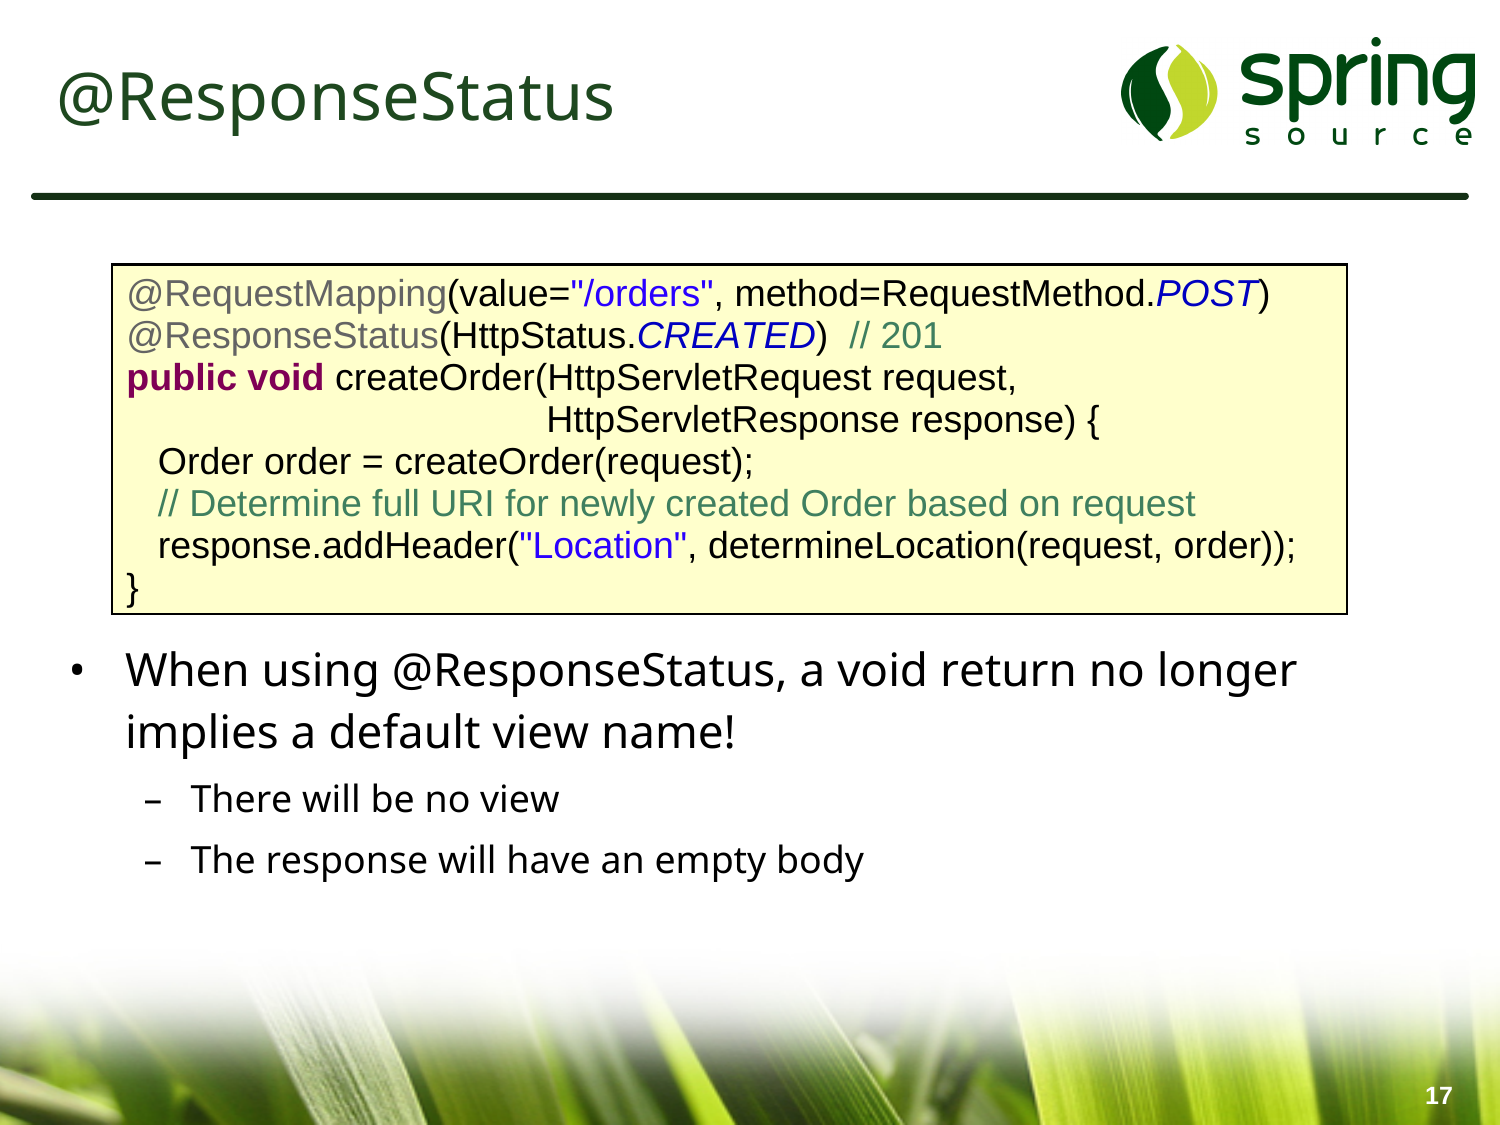

# @ResponseStatus
@RequestMapping(value="/orders", method=RequestMethod.POST)
@ResponseStatus(HttpStatus.CREATED) // 201
public void createOrder(HttpServletRequest request,
 HttpServletResponse response) {
 Order order = createOrder(request);
 // Determine full URI for newly created Order based on request
 response.addHeader("Location", determineLocation(request, order));
}
When using @ResponseStatus, a void return no longer implies a default view name!
There will be no view
The response will have an empty body